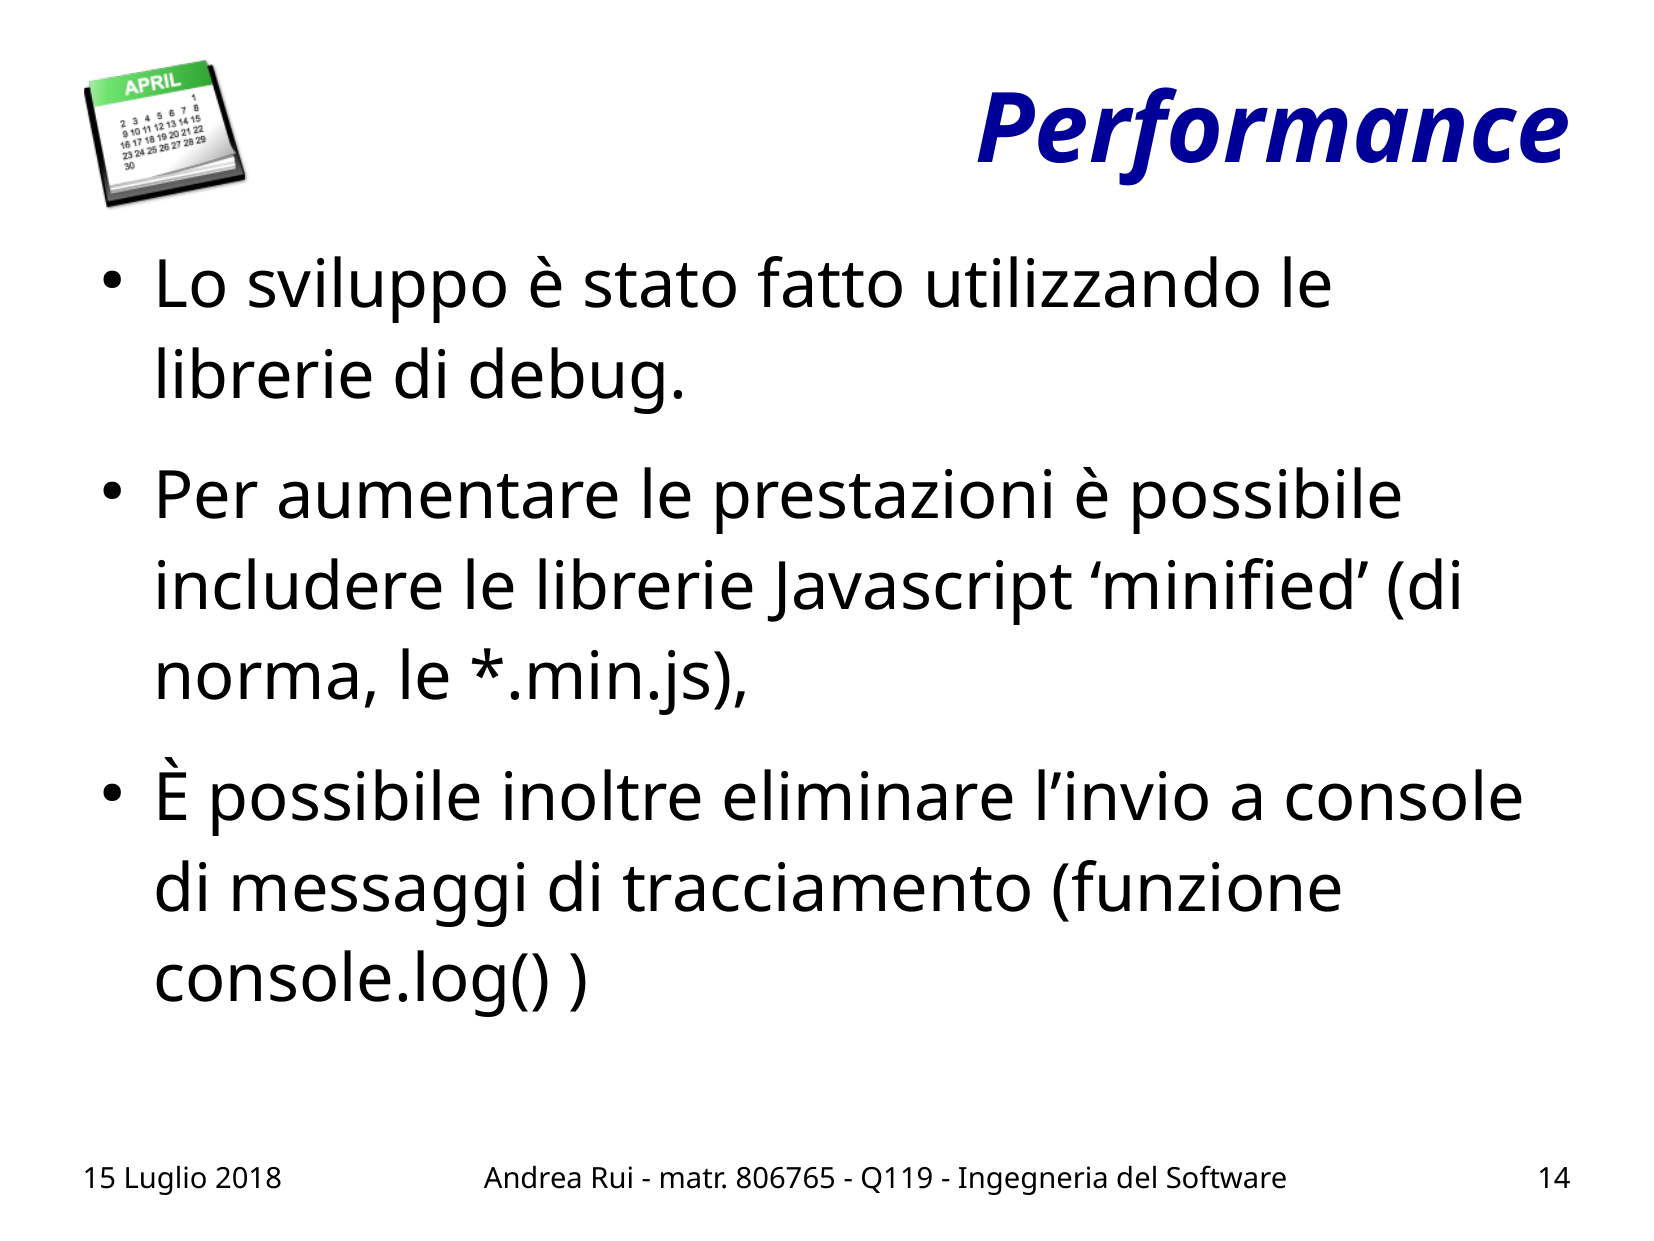

# Performance
Lo sviluppo è stato fatto utilizzando le librerie di debug.
Per aumentare le prestazioni è possibile includere le librerie Javascript ‘minified’ (di norma, le *.min.js),
È possibile inoltre eliminare l’invio a console di messaggi di tracciamento (funzione console.log() )
15 Luglio 2018
Andrea Rui - matr. 806765 - Q119 - Ingegneria del Software
14